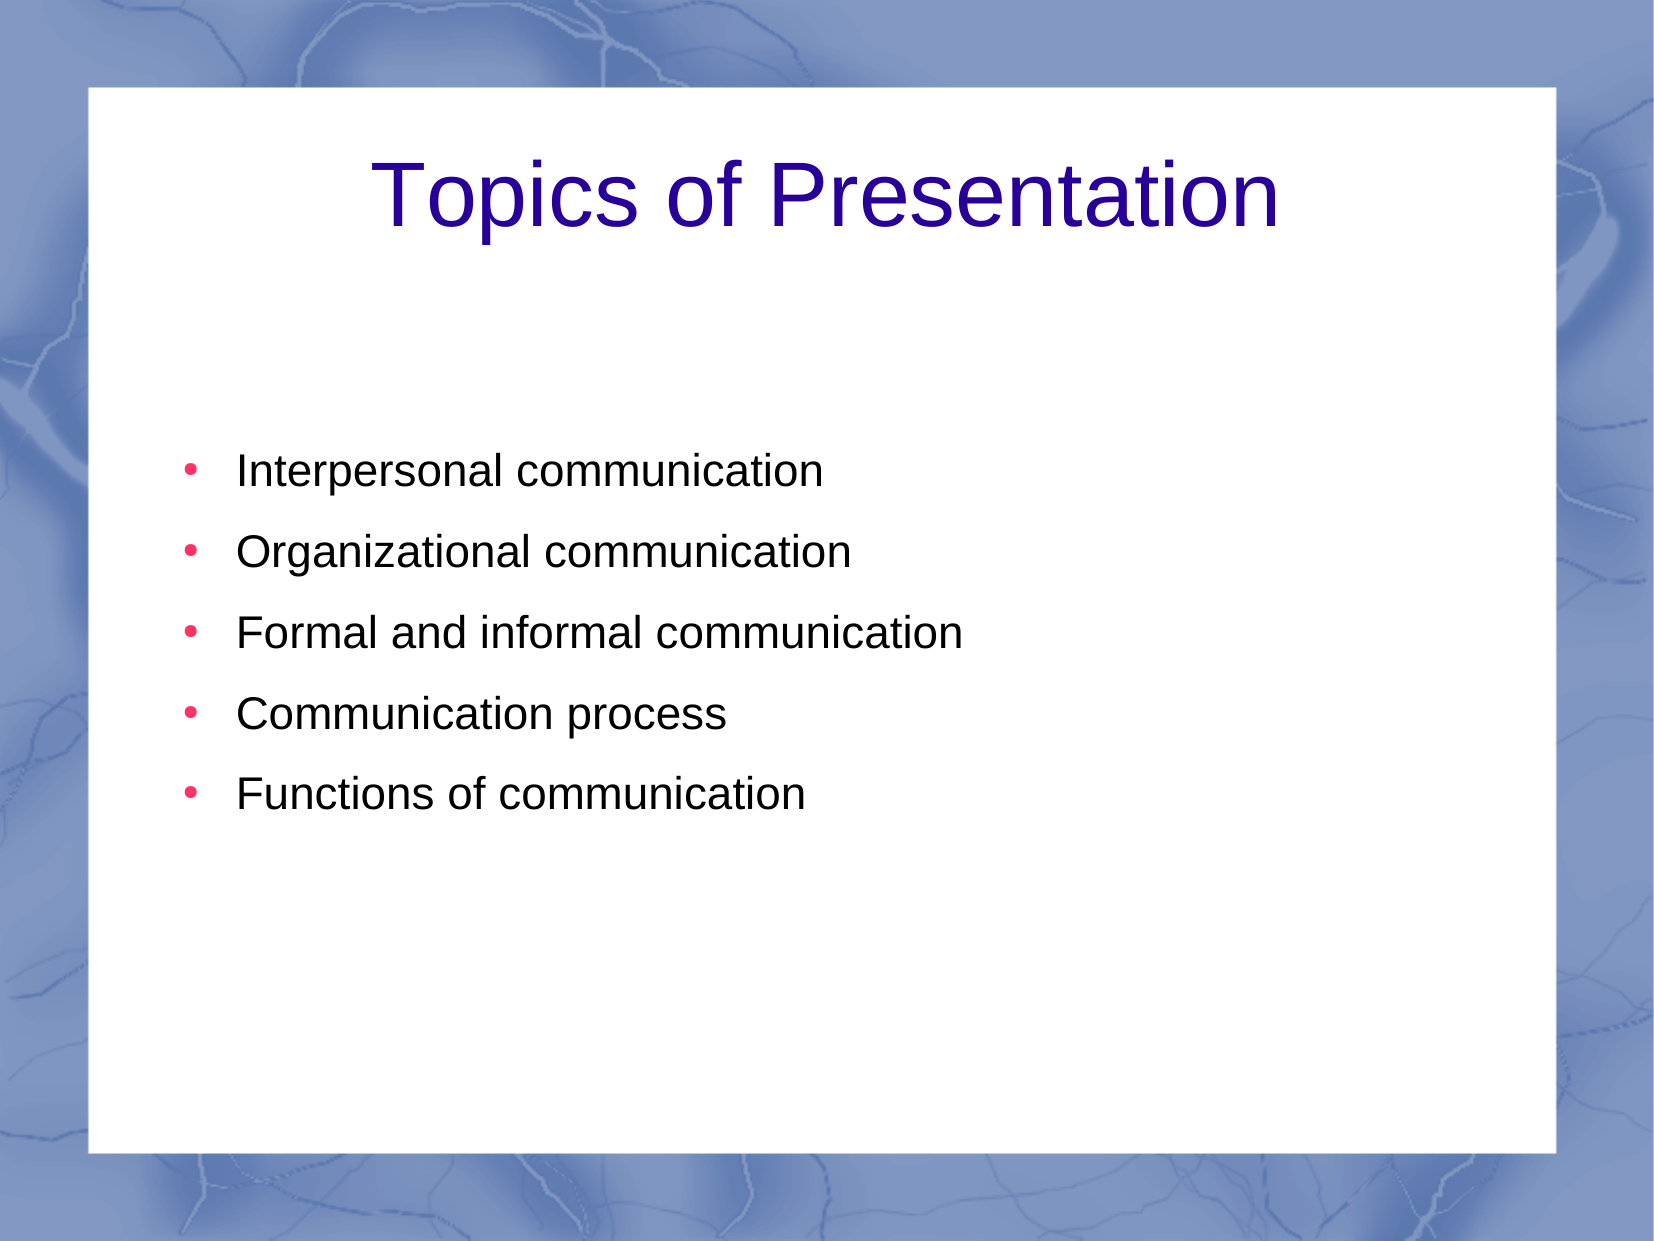

# Topics of Presentation
Interpersonal communication
Organizational communication
Formal and informal communication
Communication process
Functions of communication